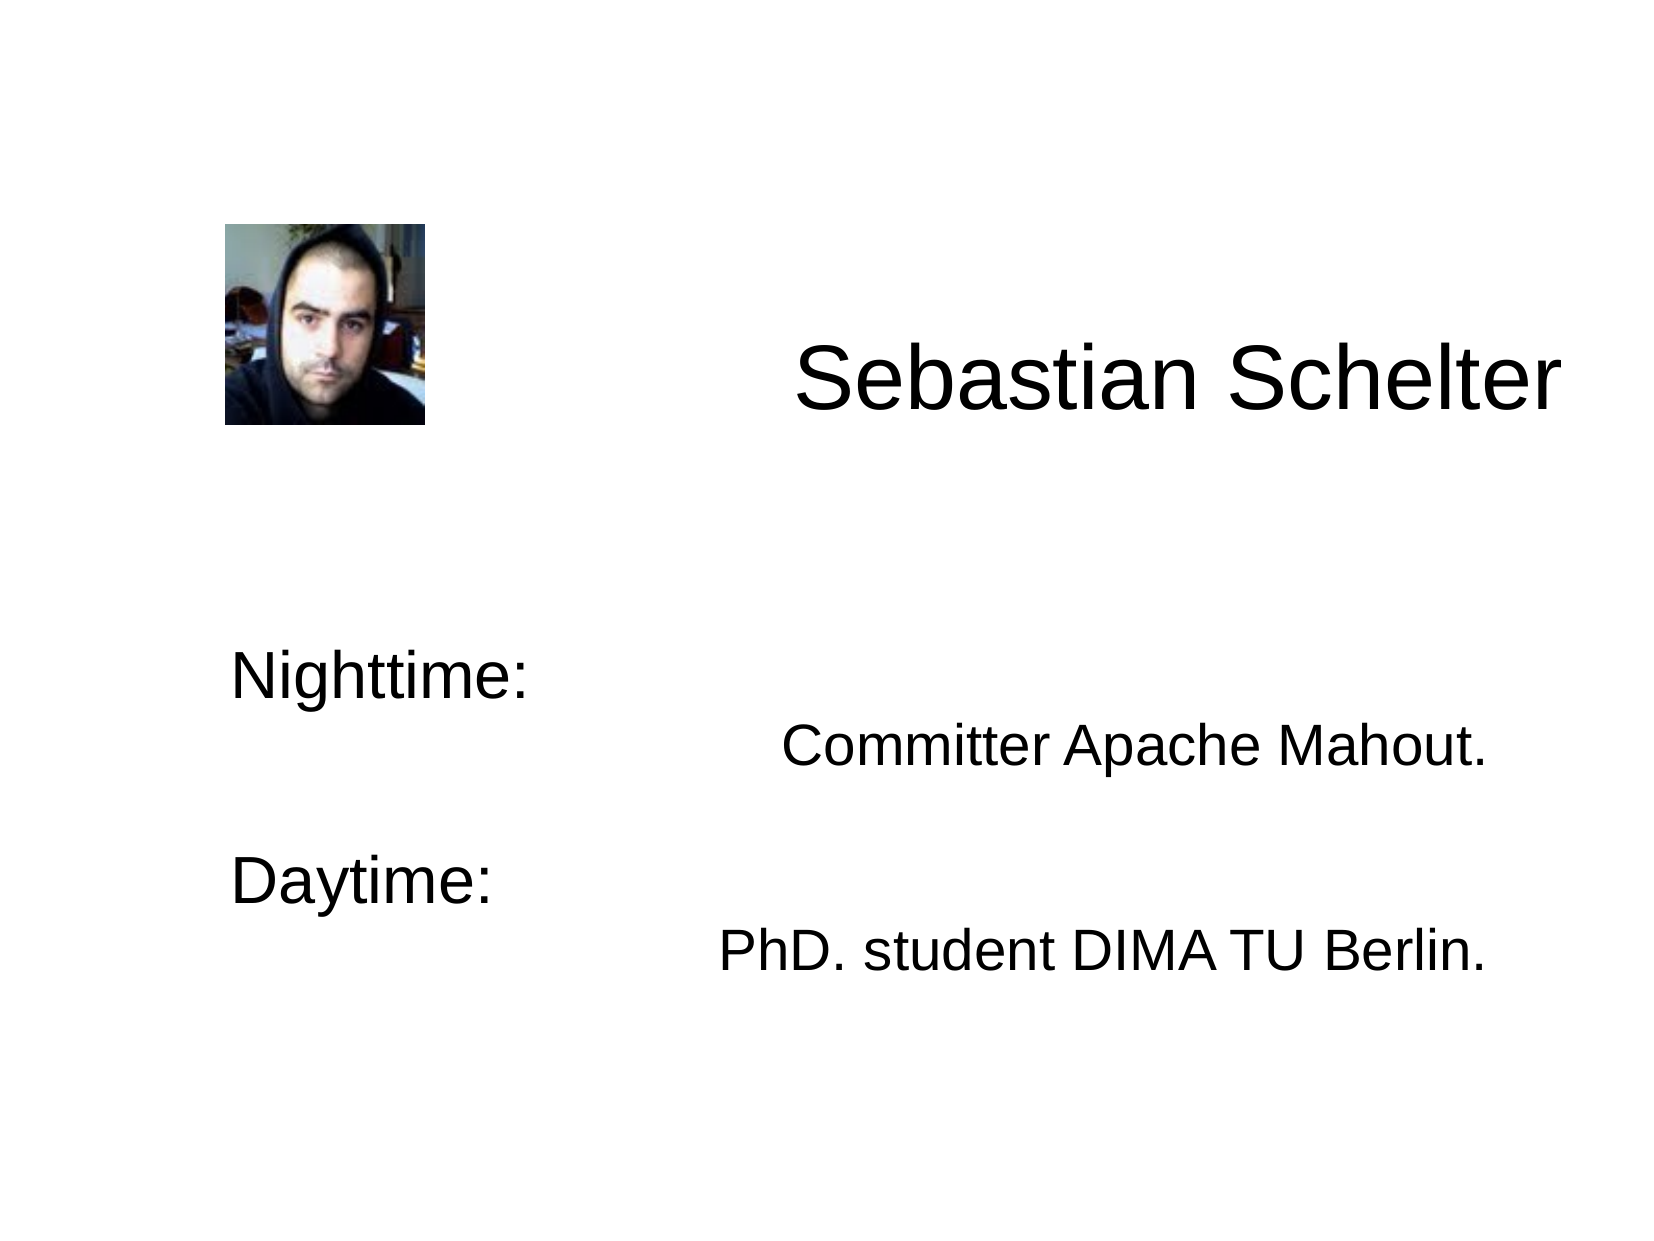

Sebastian Schelter
Nighttime:
Committer Apache Mahout.
Daytime:
 PhD. student DIMA TU Berlin.